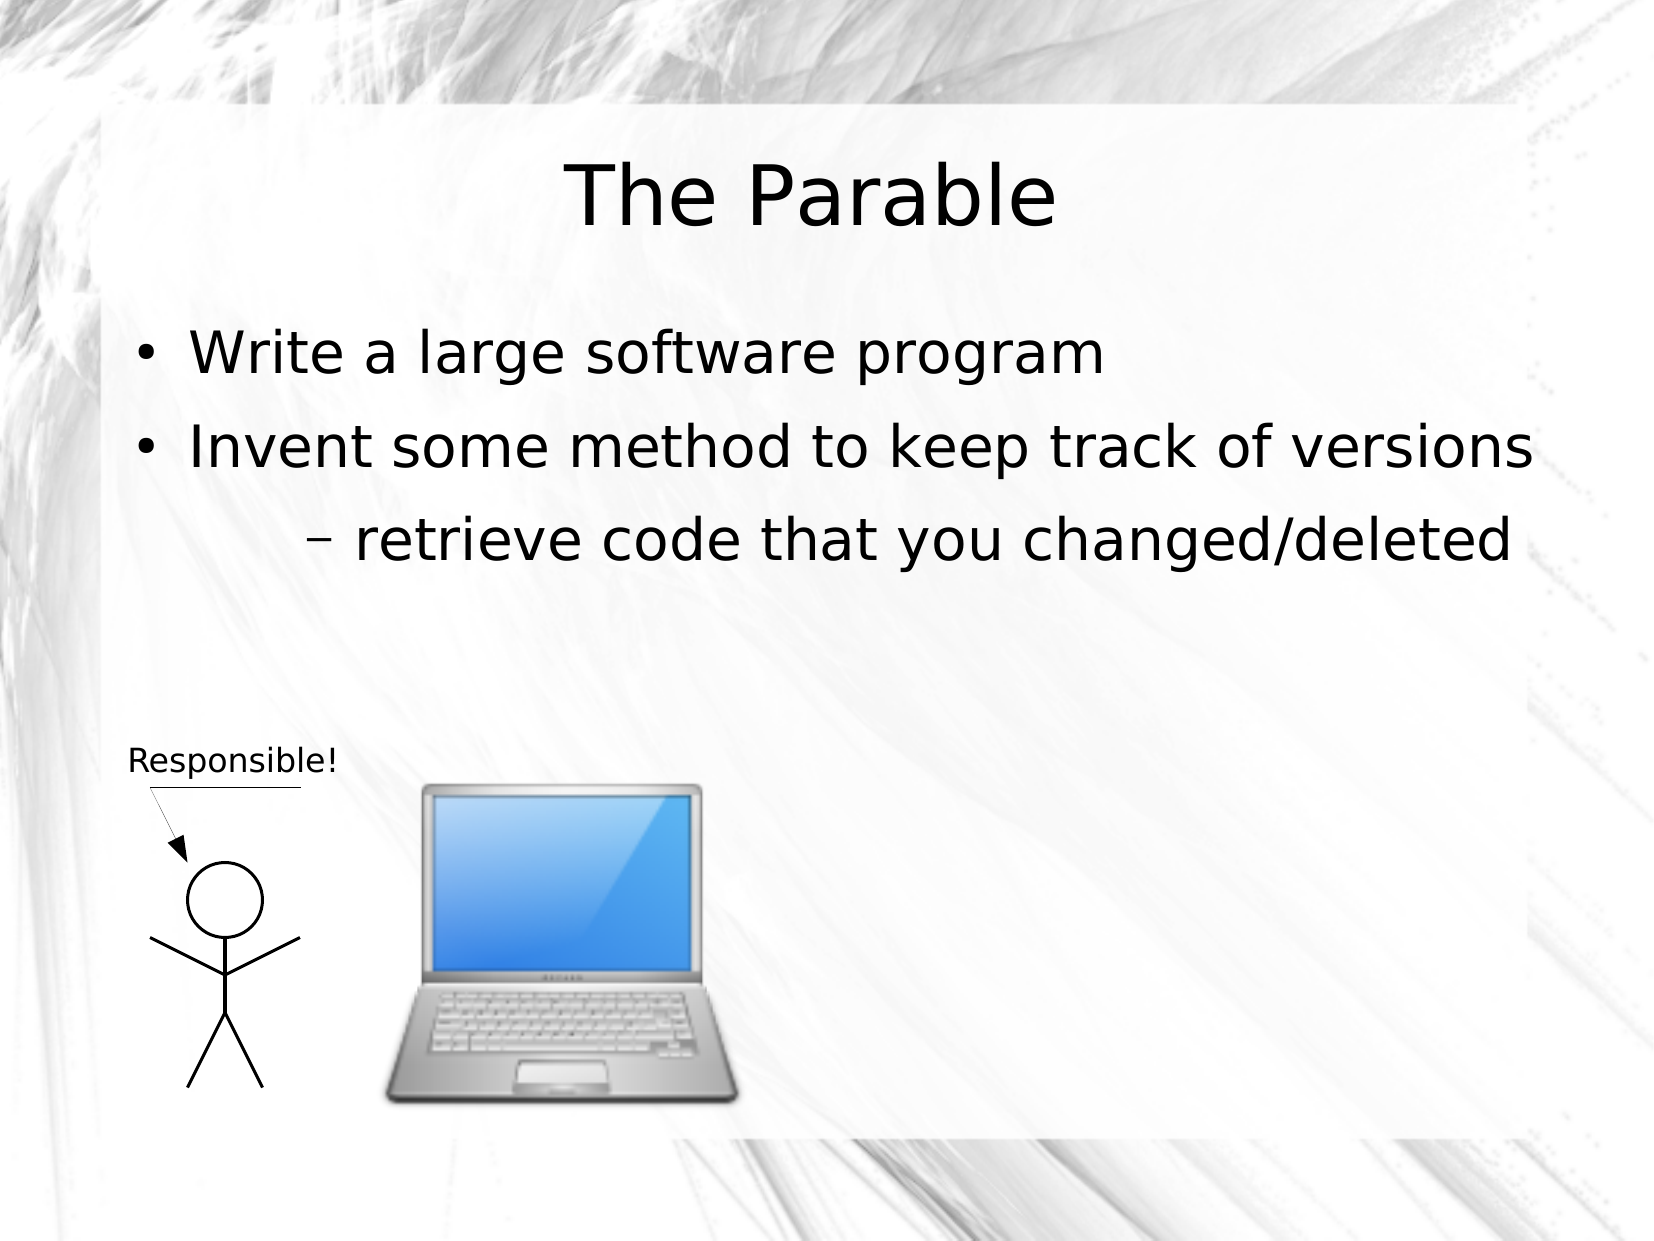

# The Parable
Write a large software program
Invent some method to keep track of versions
retrieve code that you changed/deleted
Responsible!